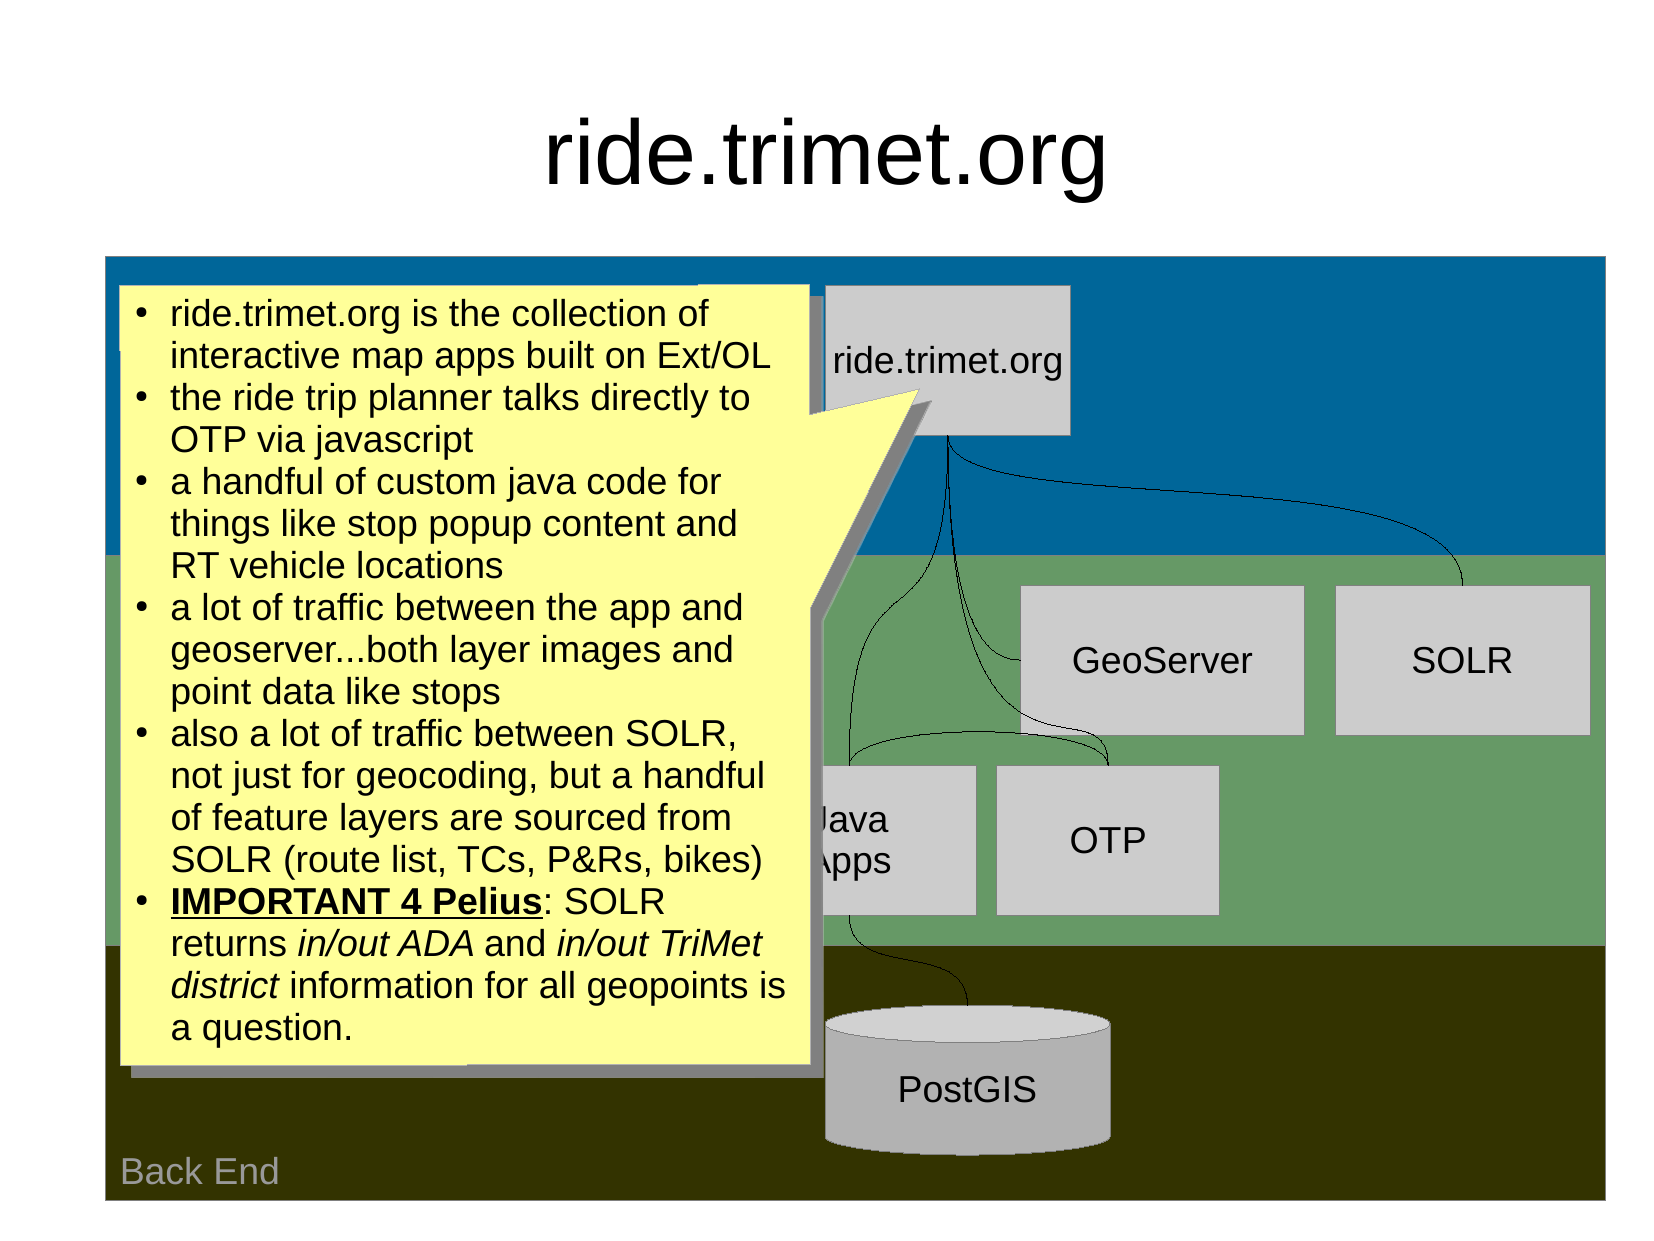

# ride.trimet.org
Front End
ride.trimet.org
ride.trimet.org is the collection of interactive map apps built on Ext/OL
the ride trip planner talks directly to OTP via javascript
a handful of custom java code for things like stop popup content and RT vehicle locations
a lot of traffic between the app and geoserver...both layer images and point data like stops
also a lot of traffic between SOLR, not just for geocoding, but a handful of feature layers are sourced from SOLR (route list, TCs, P&Rs, bikes)
IMPORTANT 4 Pelius: SOLR returns in/out ADA and in/out TriMet district information for all geopoints is a question.
Middle Layer
GeoServer
SOLR
Java
Apps
OTP
Back End
PostGIS